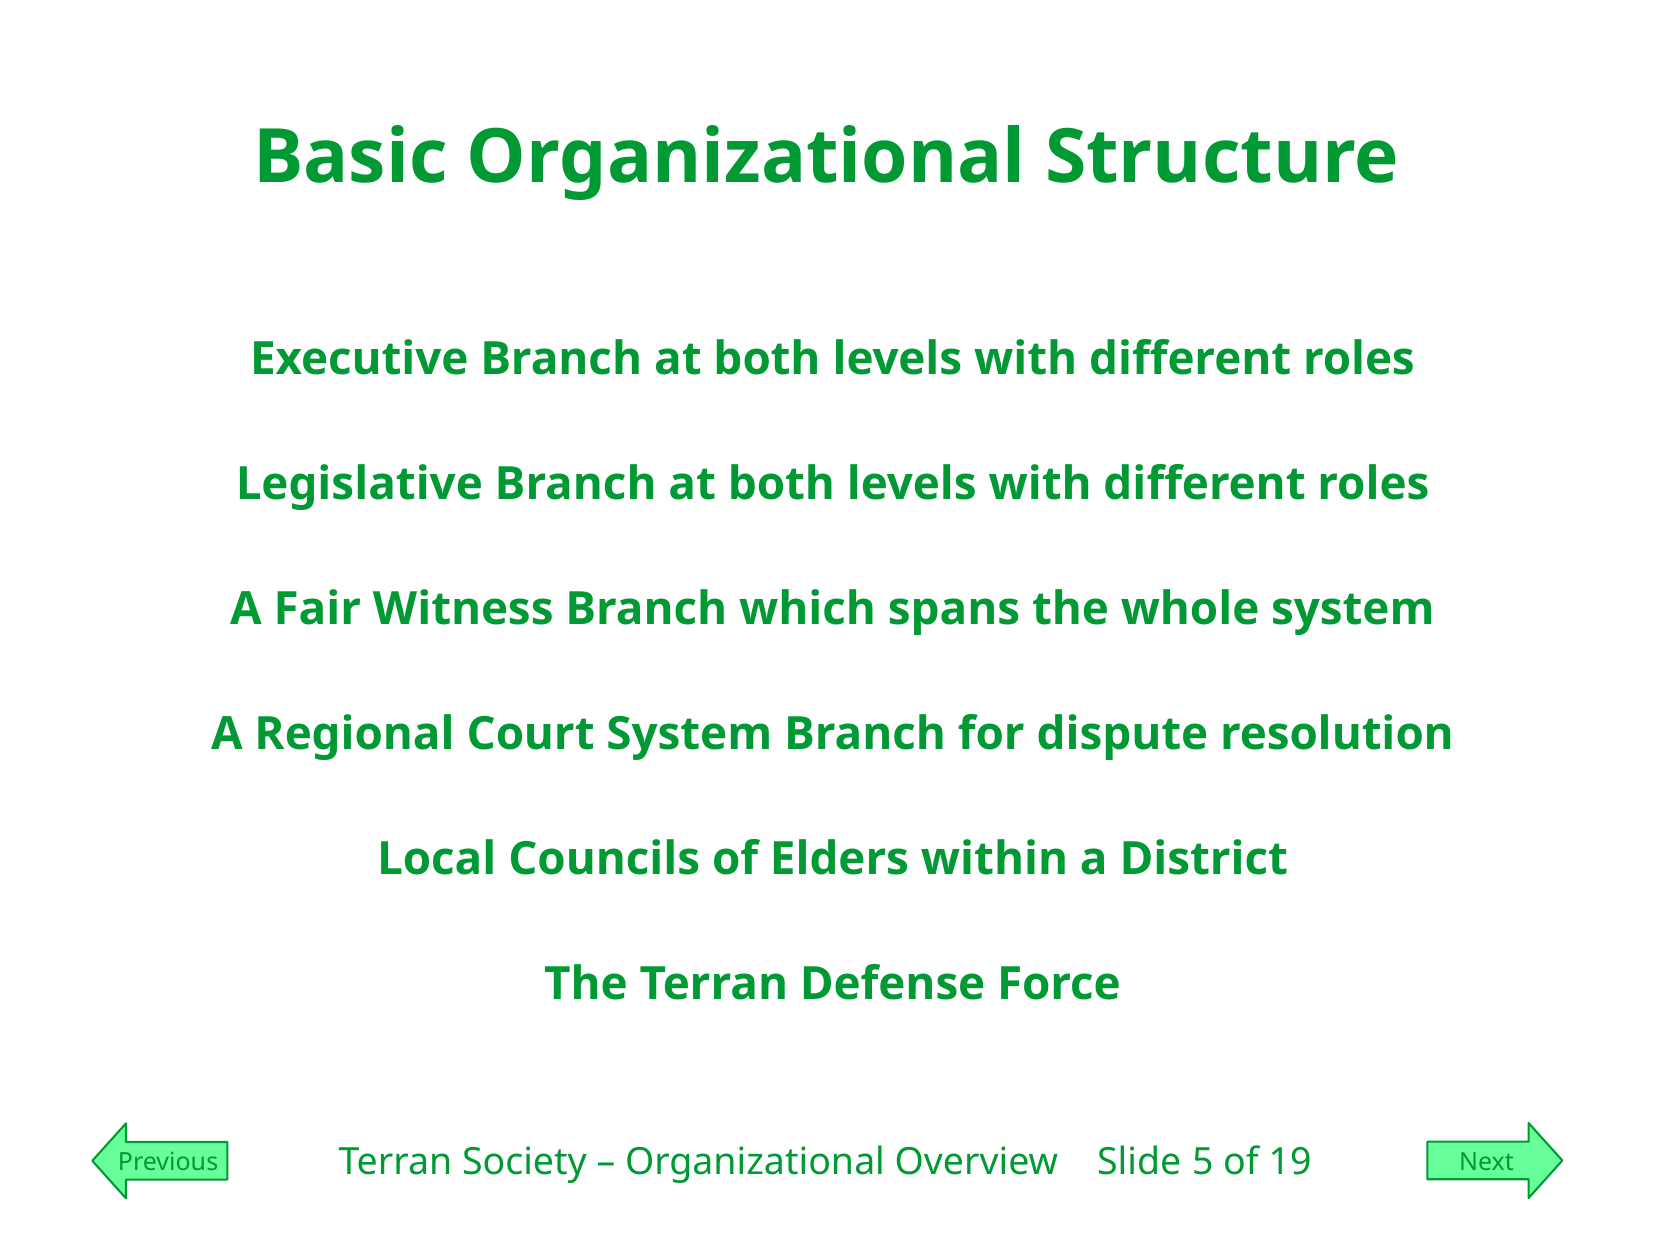

# Basic Organizational Structure
Executive Branch at both levels with different roles
Legislative Branch at both levels with different roles
A Fair Witness Branch which spans the whole system
A Regional Court System Branch for dispute resolution
Local Councils of Elders within a District
The Terran Defense Force
Next
Previous
Terran Society – Organizational Overview Slide of 19